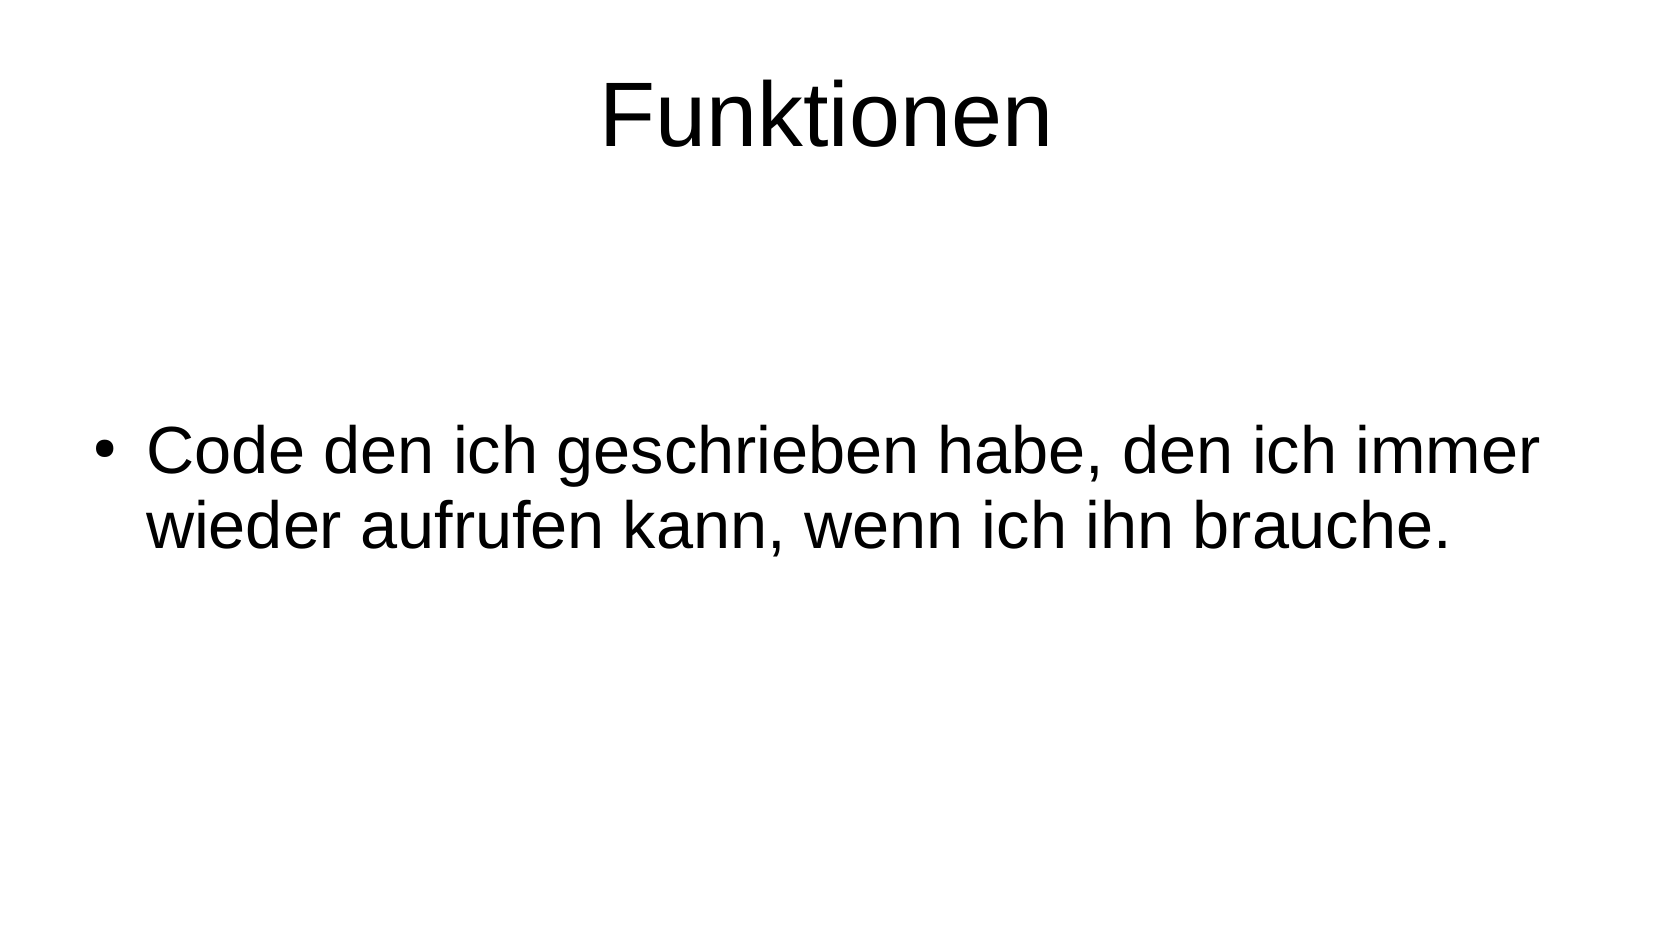

# Funktionen
Code den ich geschrieben habe, den ich immer wieder aufrufen kann, wenn ich ihn brauche.